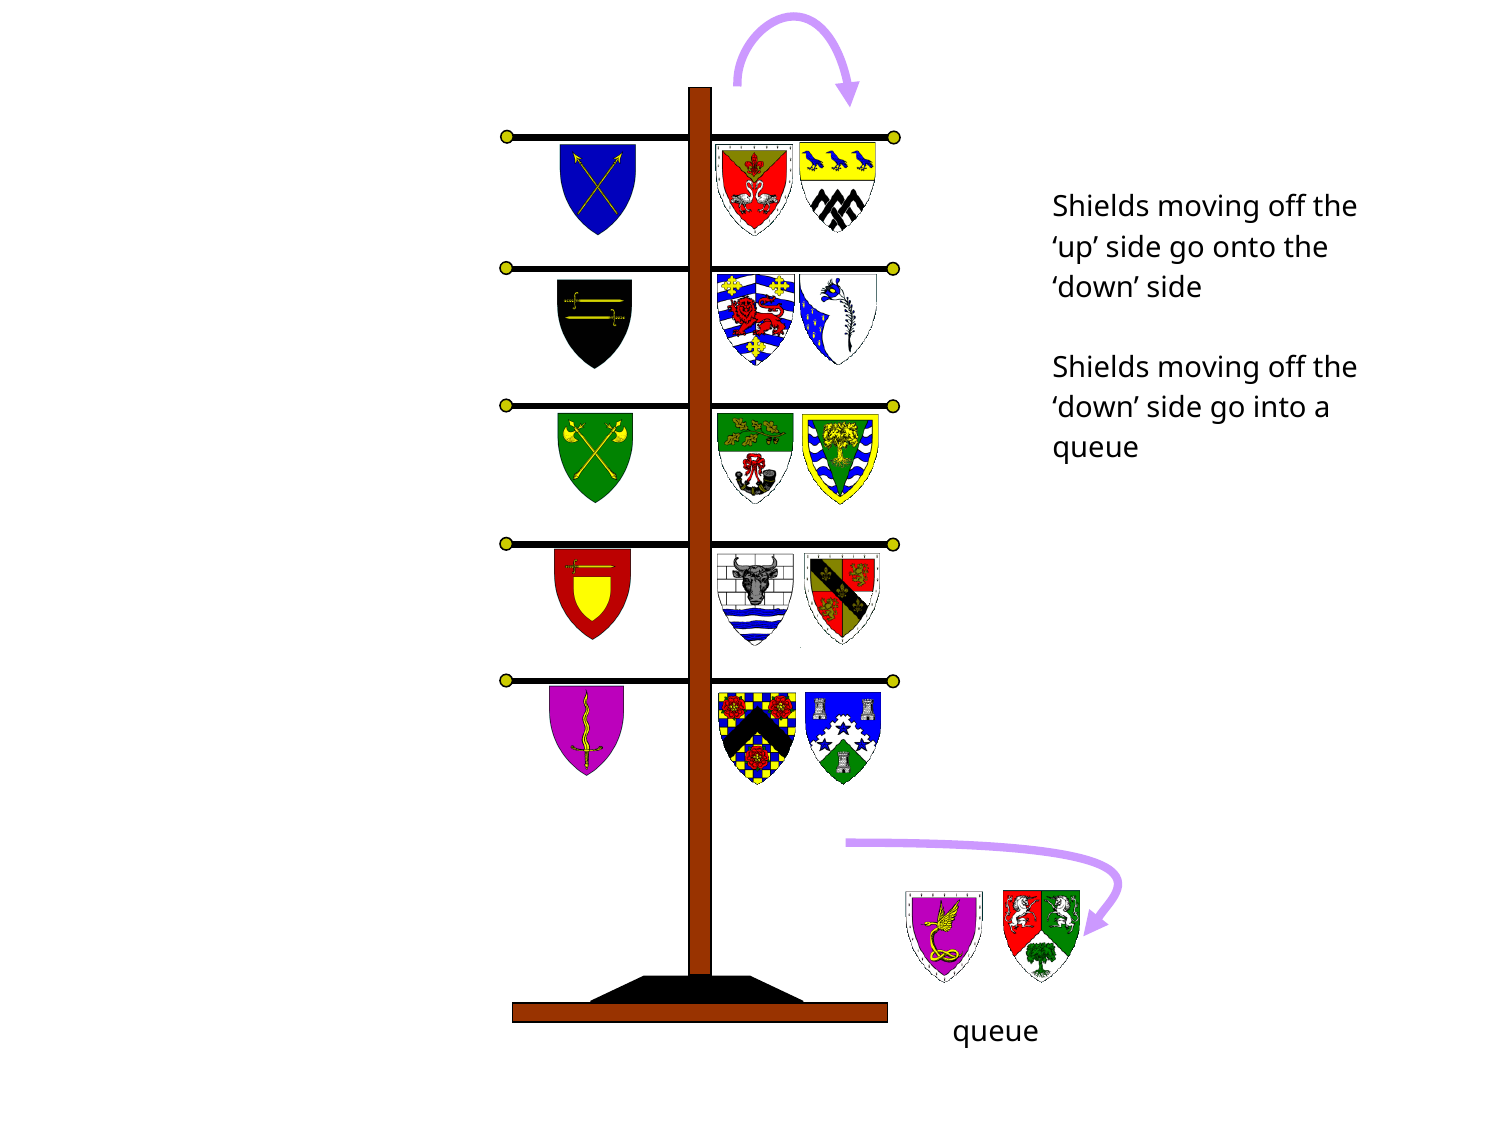

Shields moving off the ‘up’ side go onto the ‘down’ side
Shields moving off the ‘down’ side go into a queue
queue